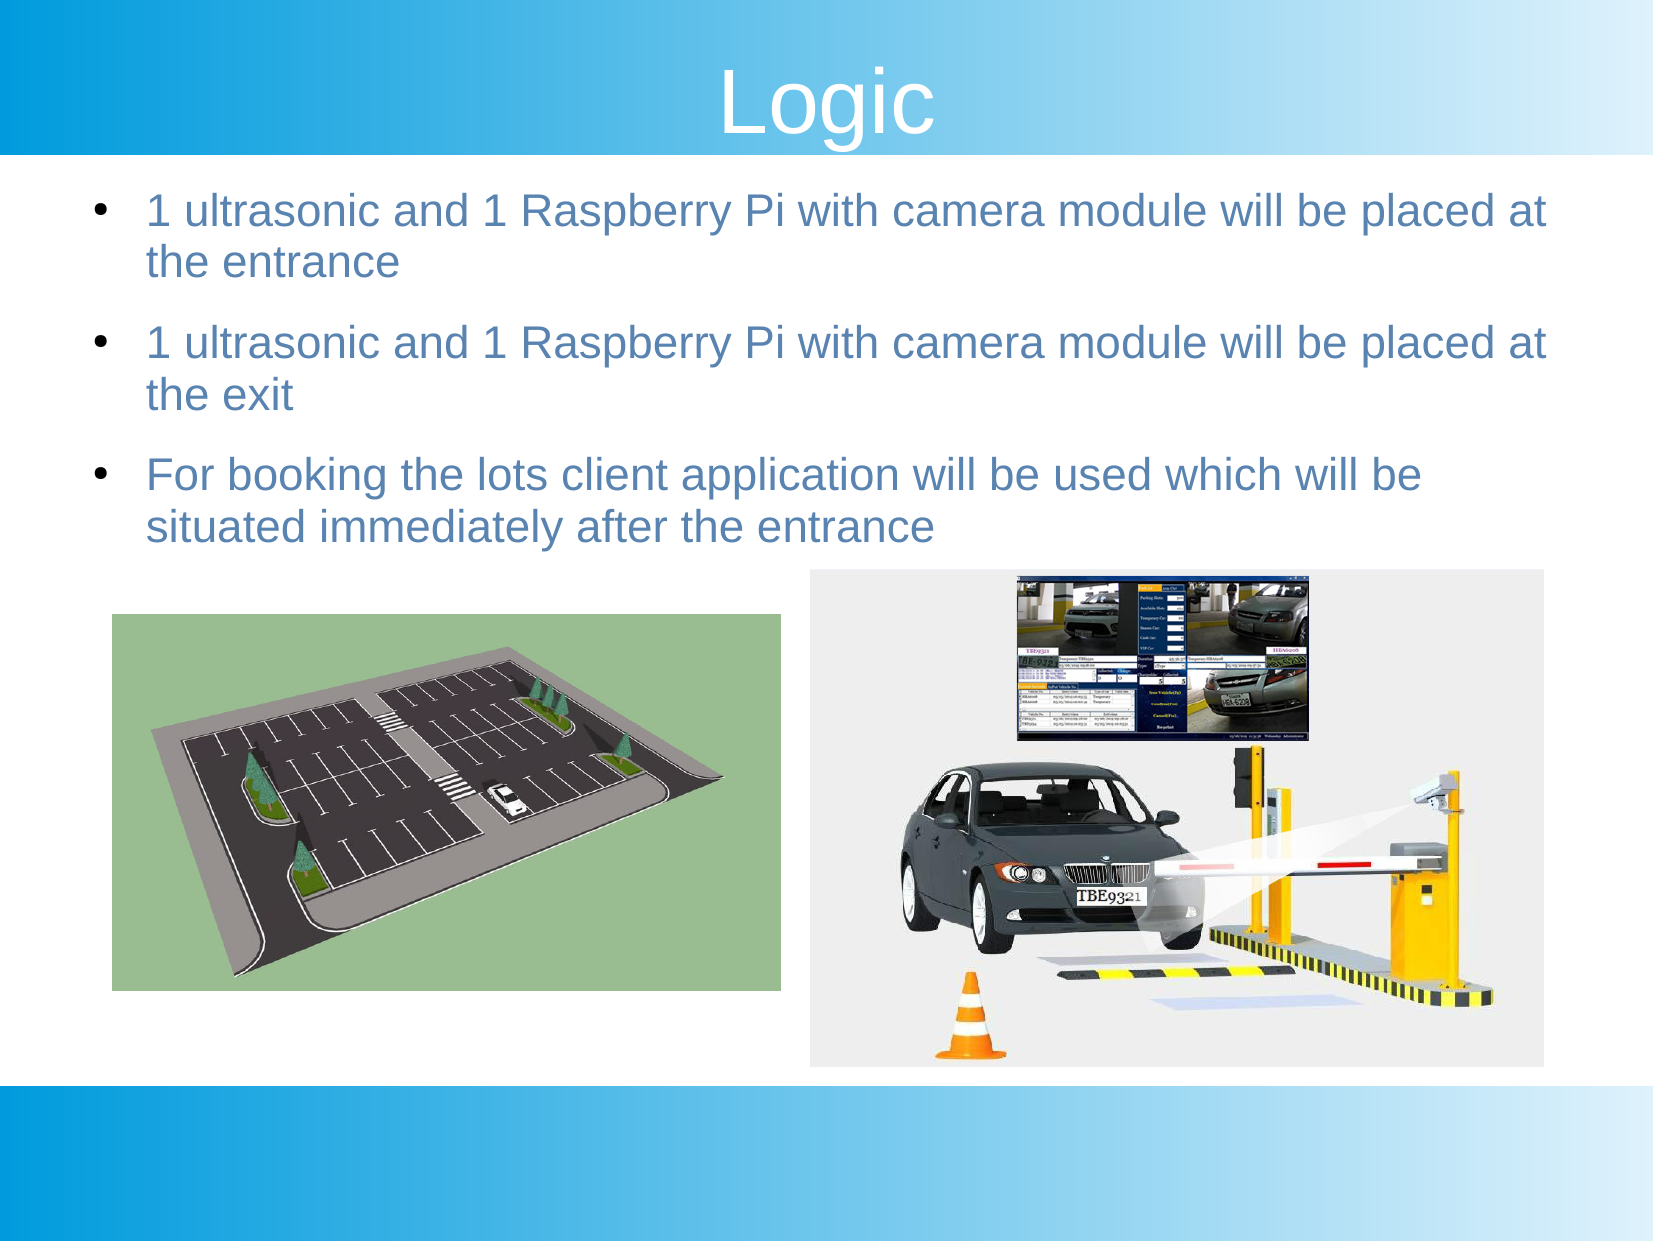

# Logic
1 ultrasonic and 1 Raspberry Pi with camera module will be placed at the entrance
1 ultrasonic and 1 Raspberry Pi with camera module will be placed at the exit
For booking the lots client application will be used which will be situated immediately after the entrance